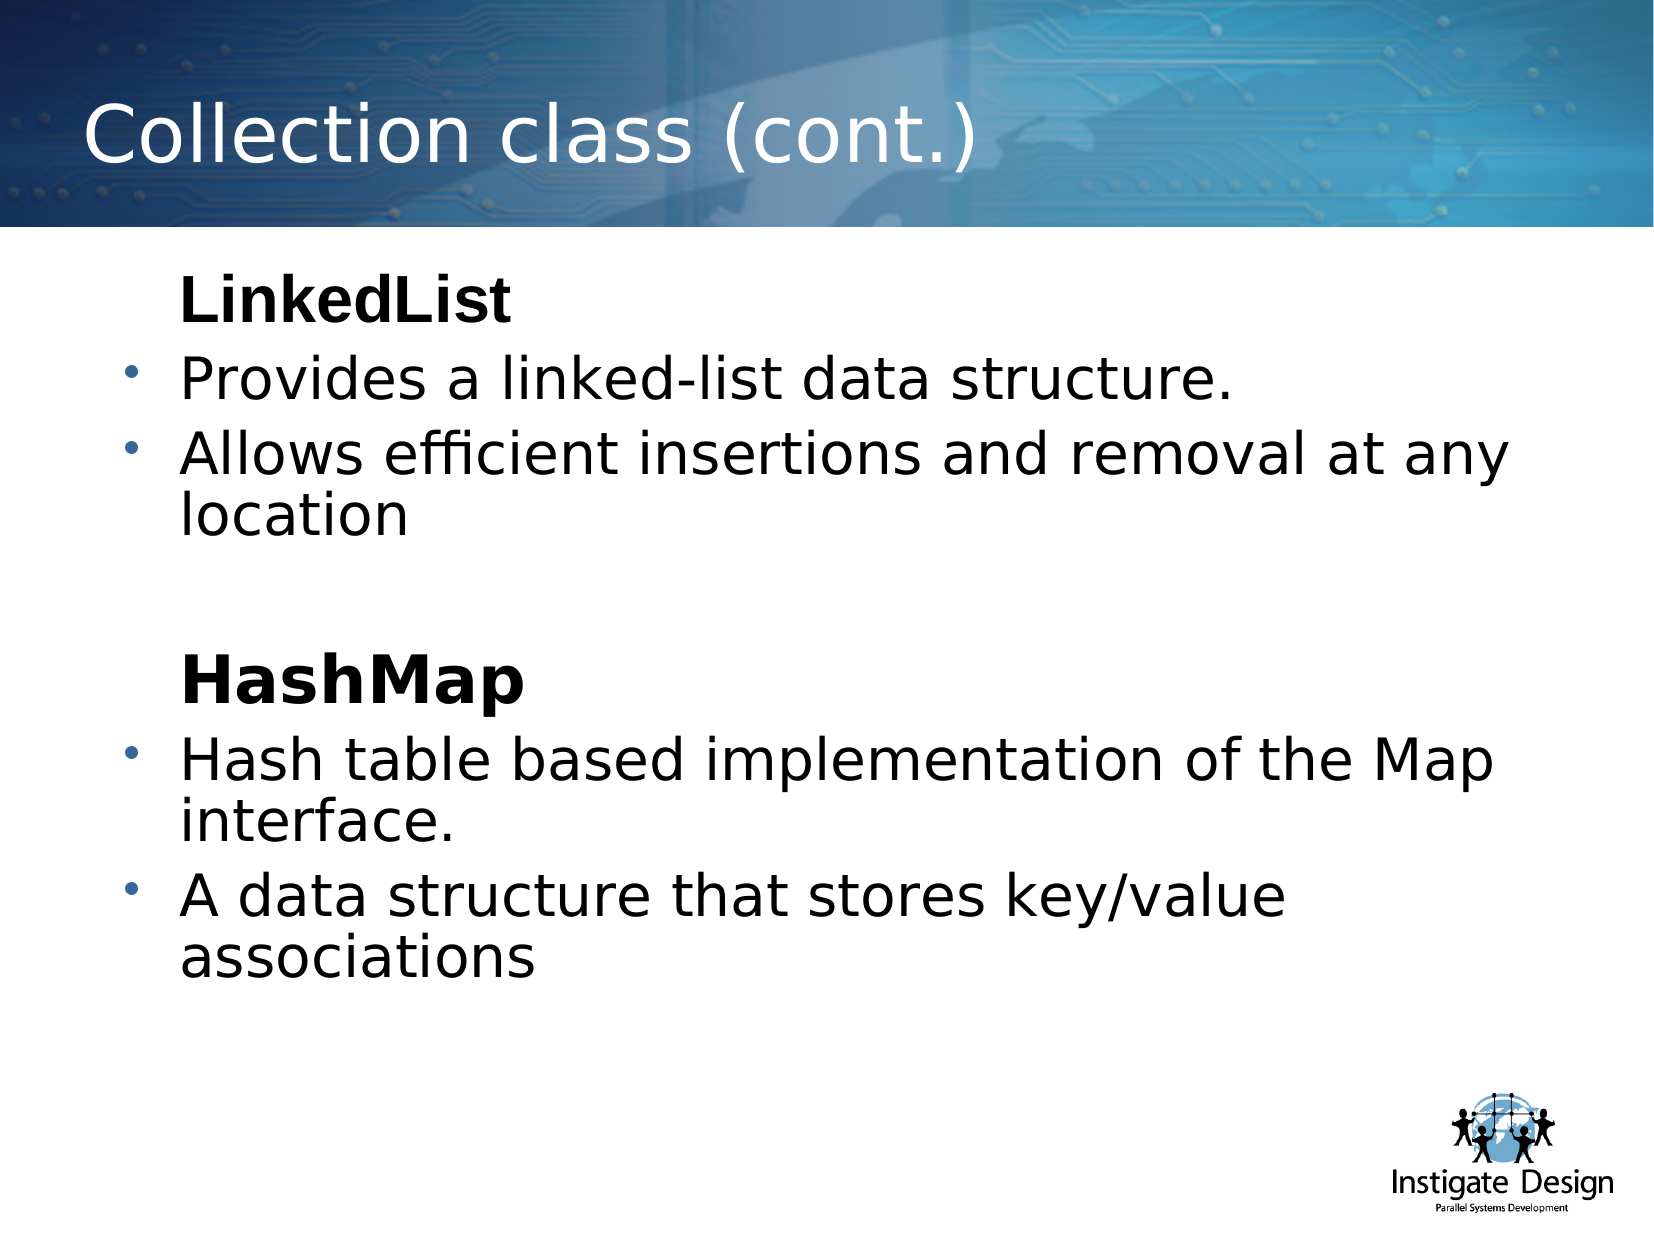

# Collection class (cont.)
LinkedList
Provides a linked-list data structure.
Allows efficient insertions and removal at any location
HashMap
Hash table based implementation of the Map interface.
A data structure that stores key/value associations